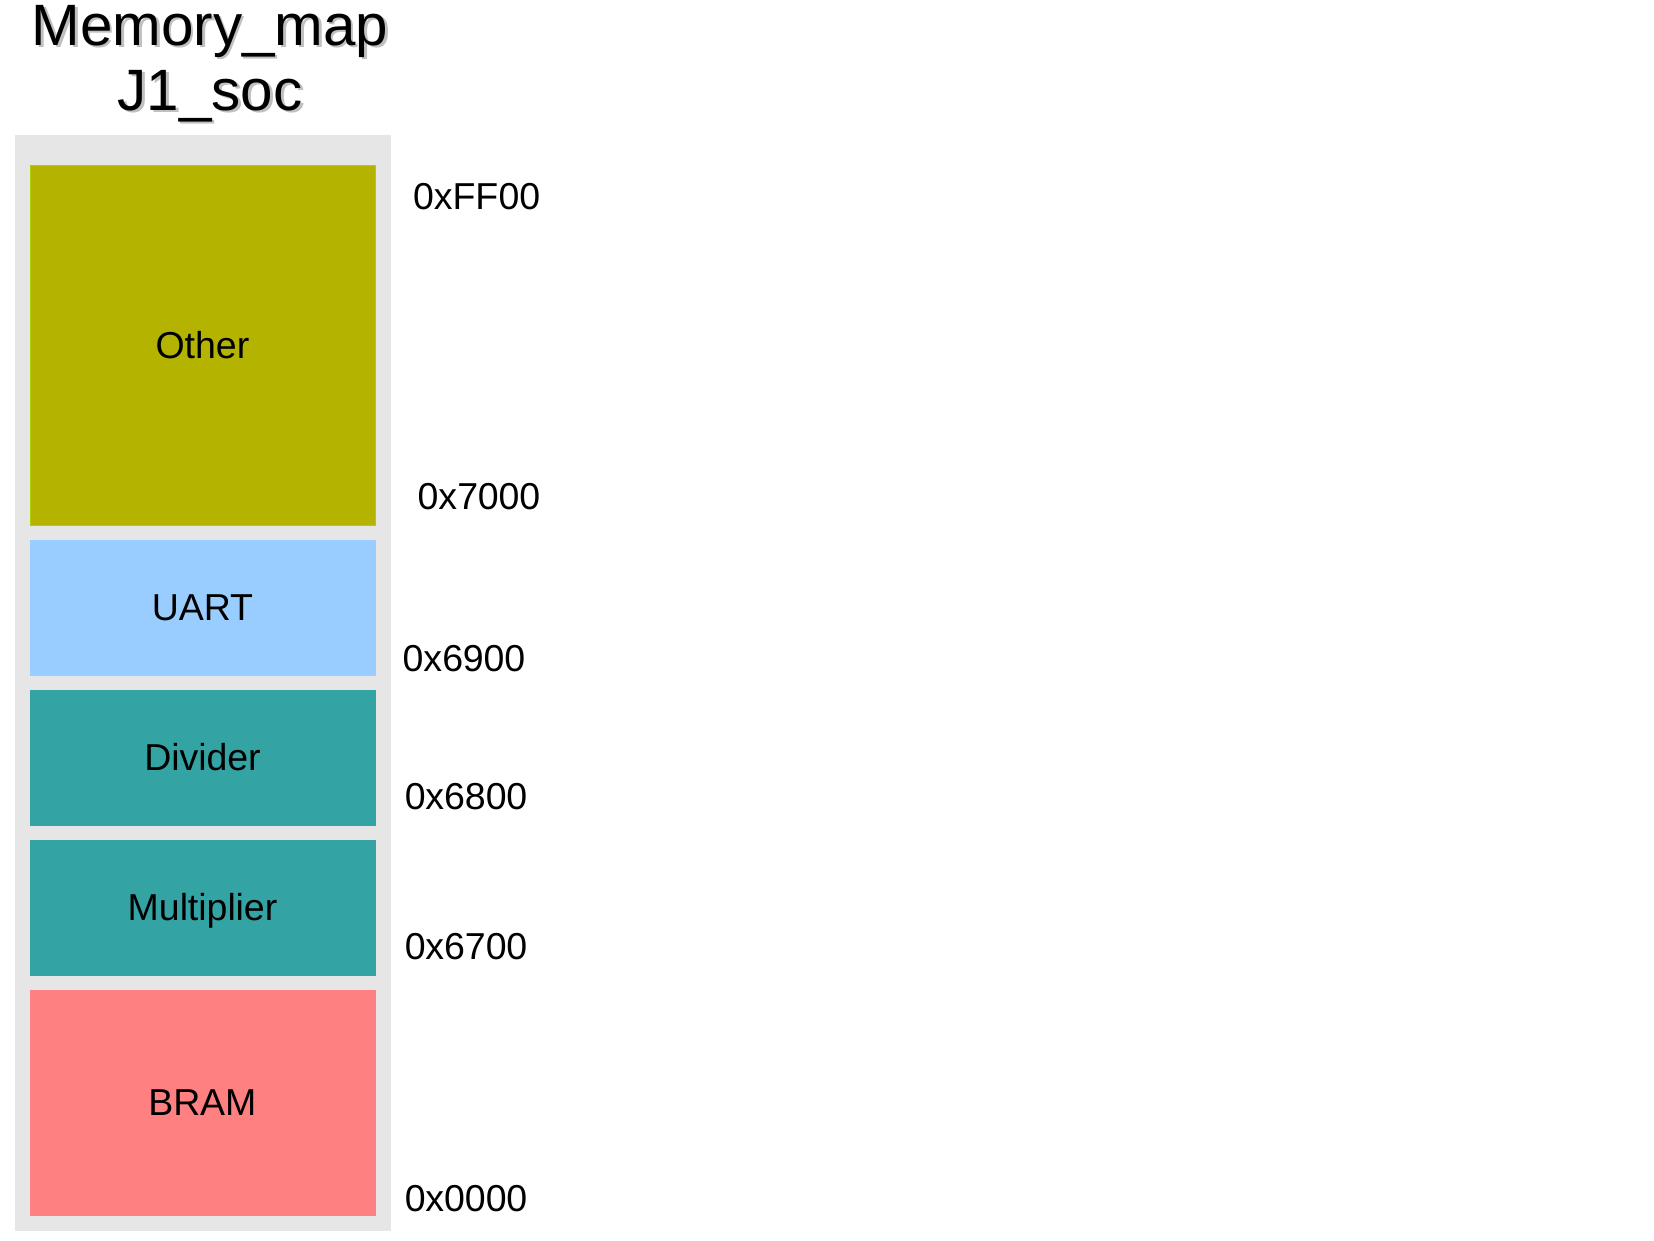

Memory_map
J1_soc
Other
0xFF00
0x7000
UART
0x6900
Divider
0x6800
Multiplier
0x6700
BRAM
0x0000